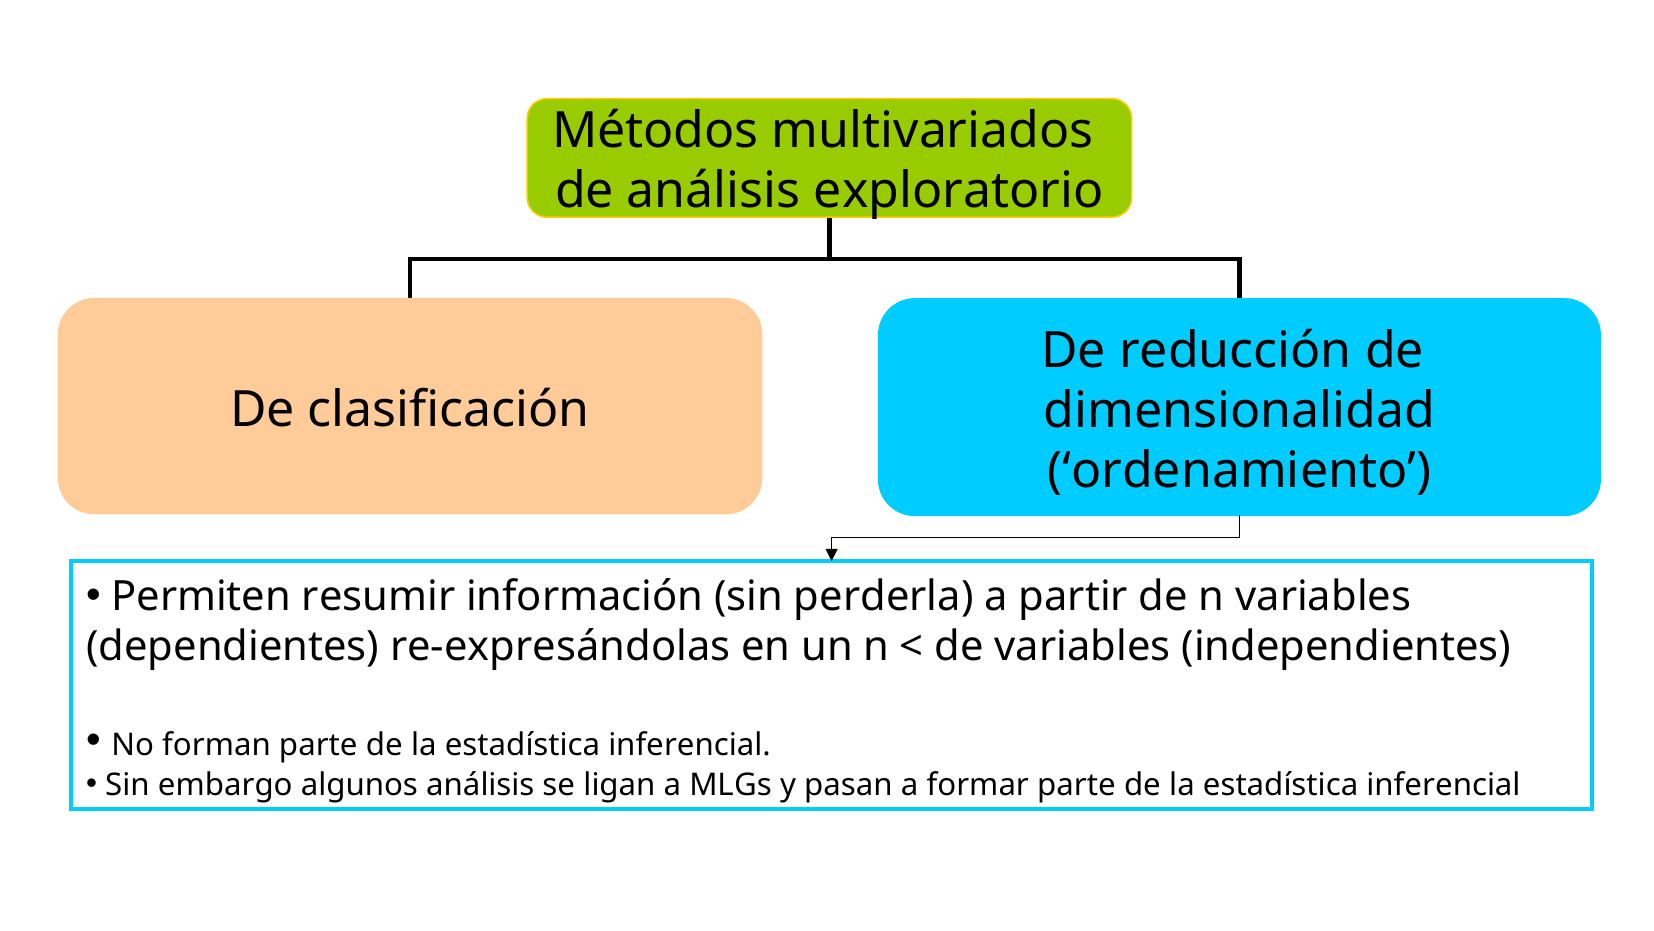

Métodos multivariados
de análisis exploratorio
De clasificación
De reducción de
dimensionalidad
(‘ordenamiento’)
 Permiten resumir información (sin perderla) a partir de n variables (dependientes) re-expresándolas en un n < de variables (independientes)
 No forman parte de la estadística inferencial.
 Sin embargo algunos análisis se ligan a MLGs y pasan a formar parte de la estadística inferencial